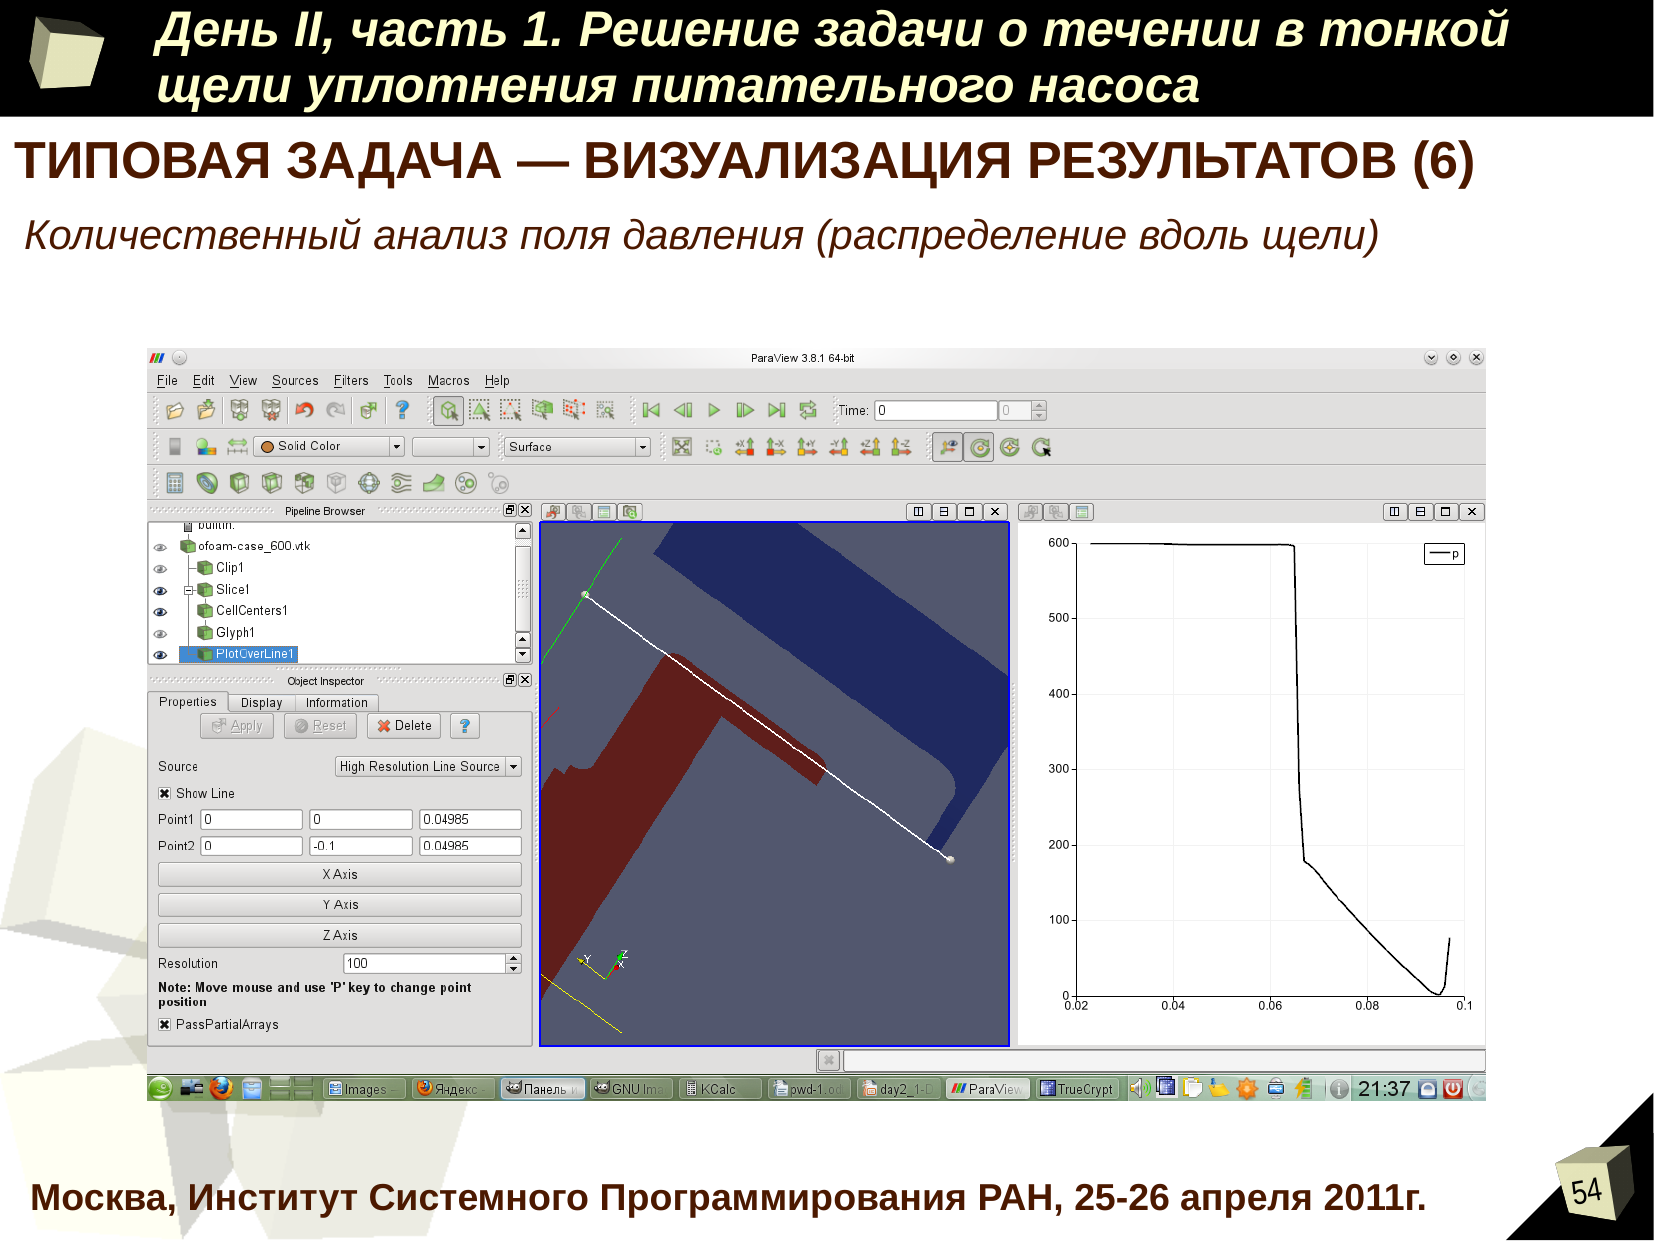

ТИПОВАЯ ЗАДАЧА — ВИЗУАЛИЗАЦИЯ РЕЗУЛЬТАТОВ (6)
Количественный анализ поля давления (распределение вдоль щели)